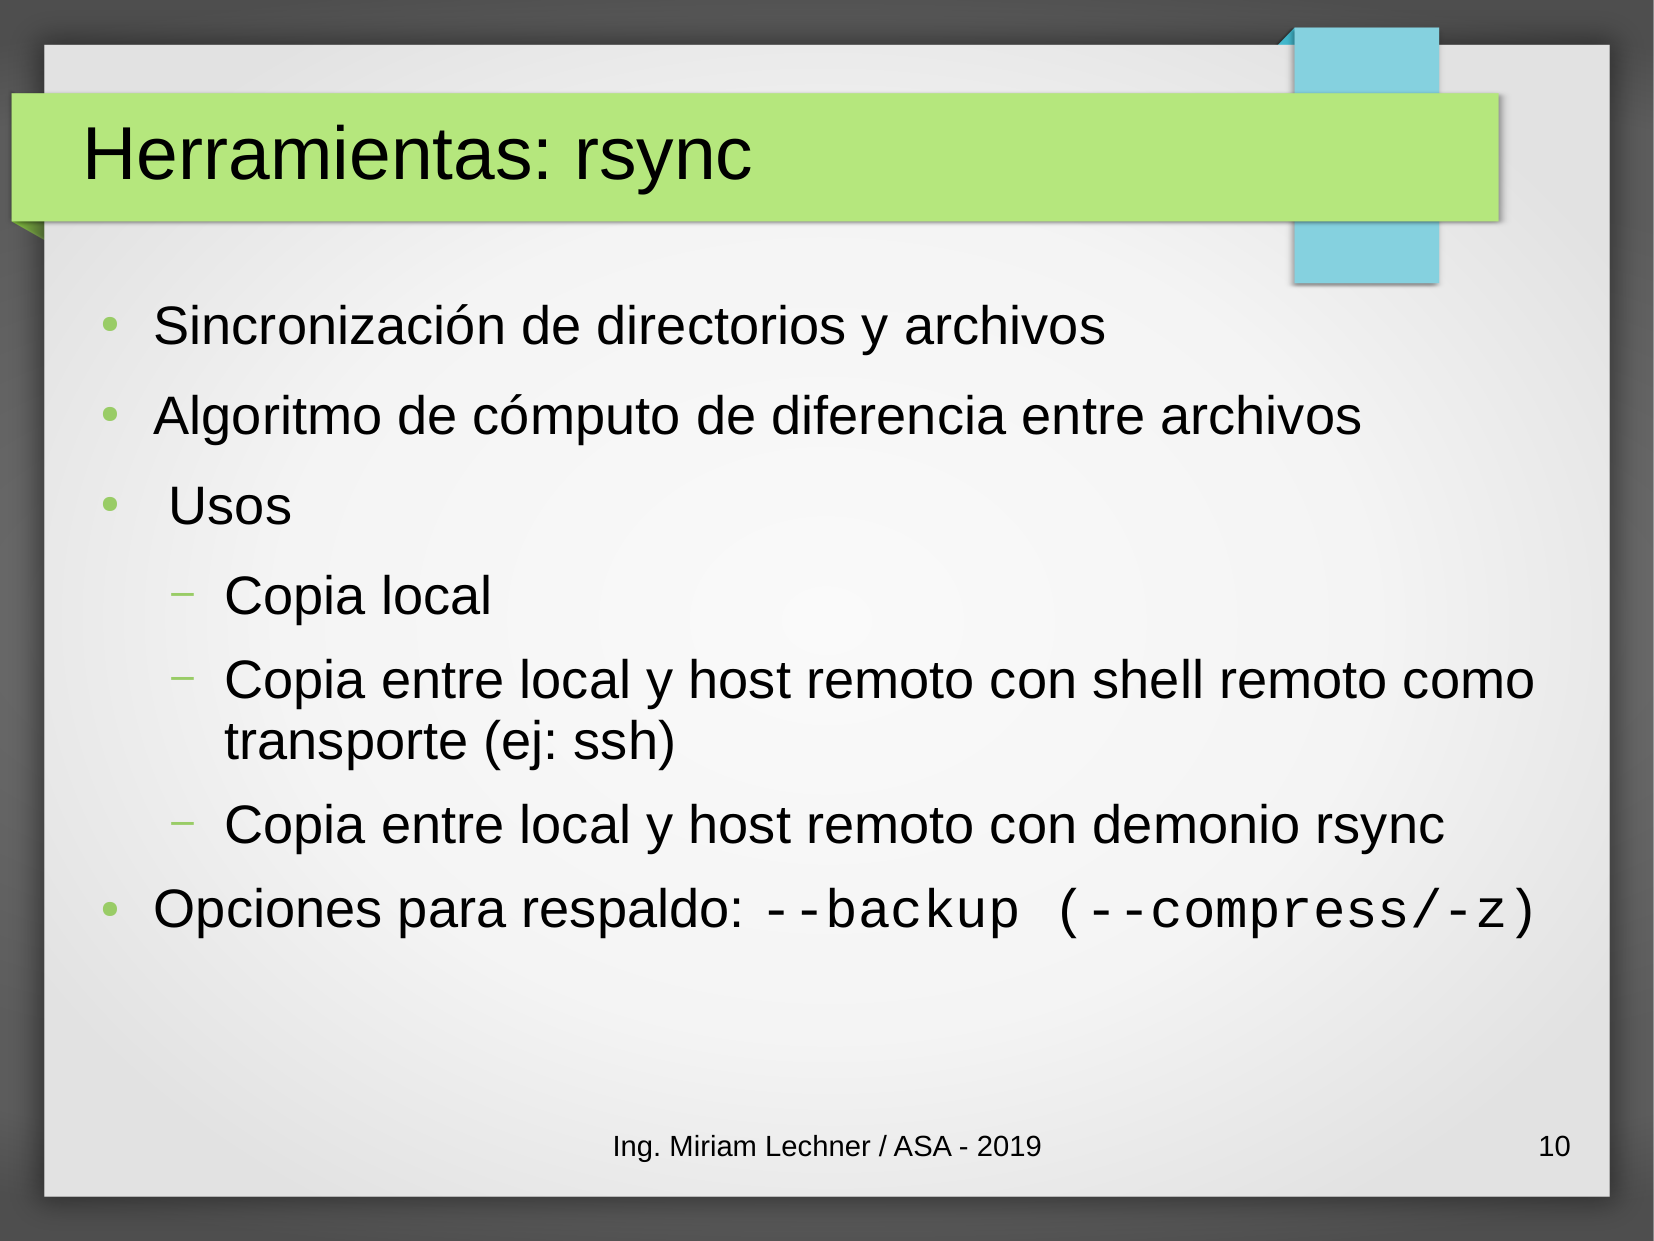

# Herramientas: rsync
Sincronización de directorios y archivos
Algoritmo de cómputo de diferencia entre archivos
 Usos
Copia local
Copia entre local y host remoto con shell remoto como transporte (ej: ssh)
Copia entre local y host remoto con demonio rsync
Opciones para respaldo: --backup (--compress/-z)
Ing. Miriam Lechner / ASA - 2019
10